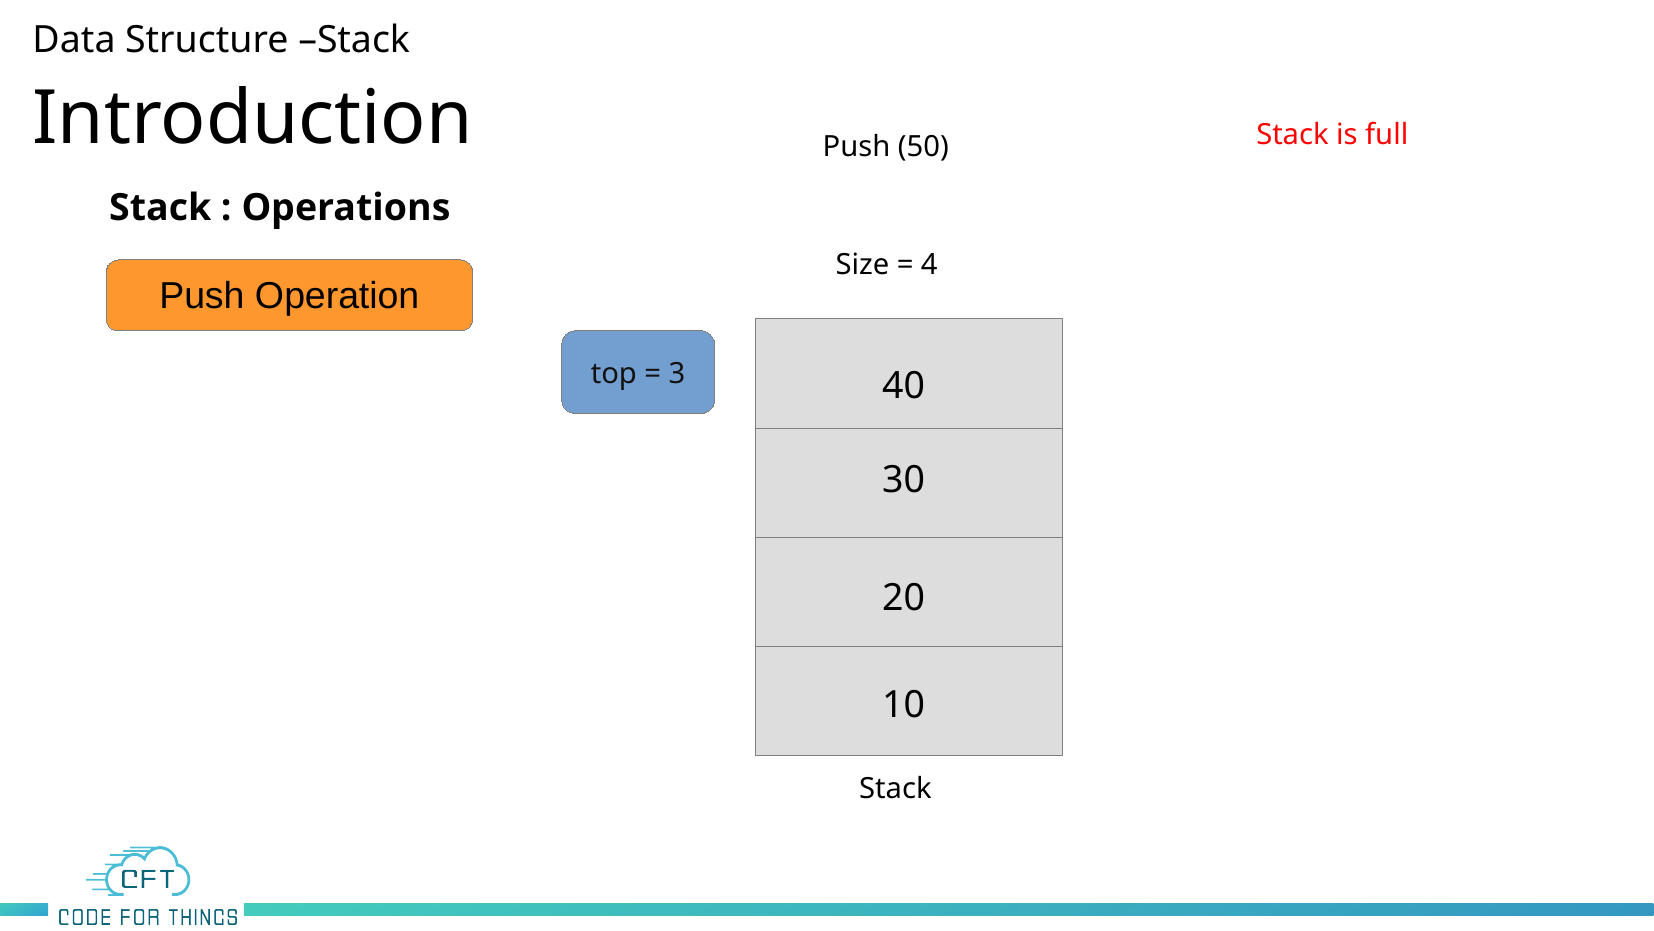

# Data Structure –Stack Introduction
Stack is full
 Push (50)
Stack : Operations
Size = 4
Push Operation
top = 3
40
30
20
10
Stack